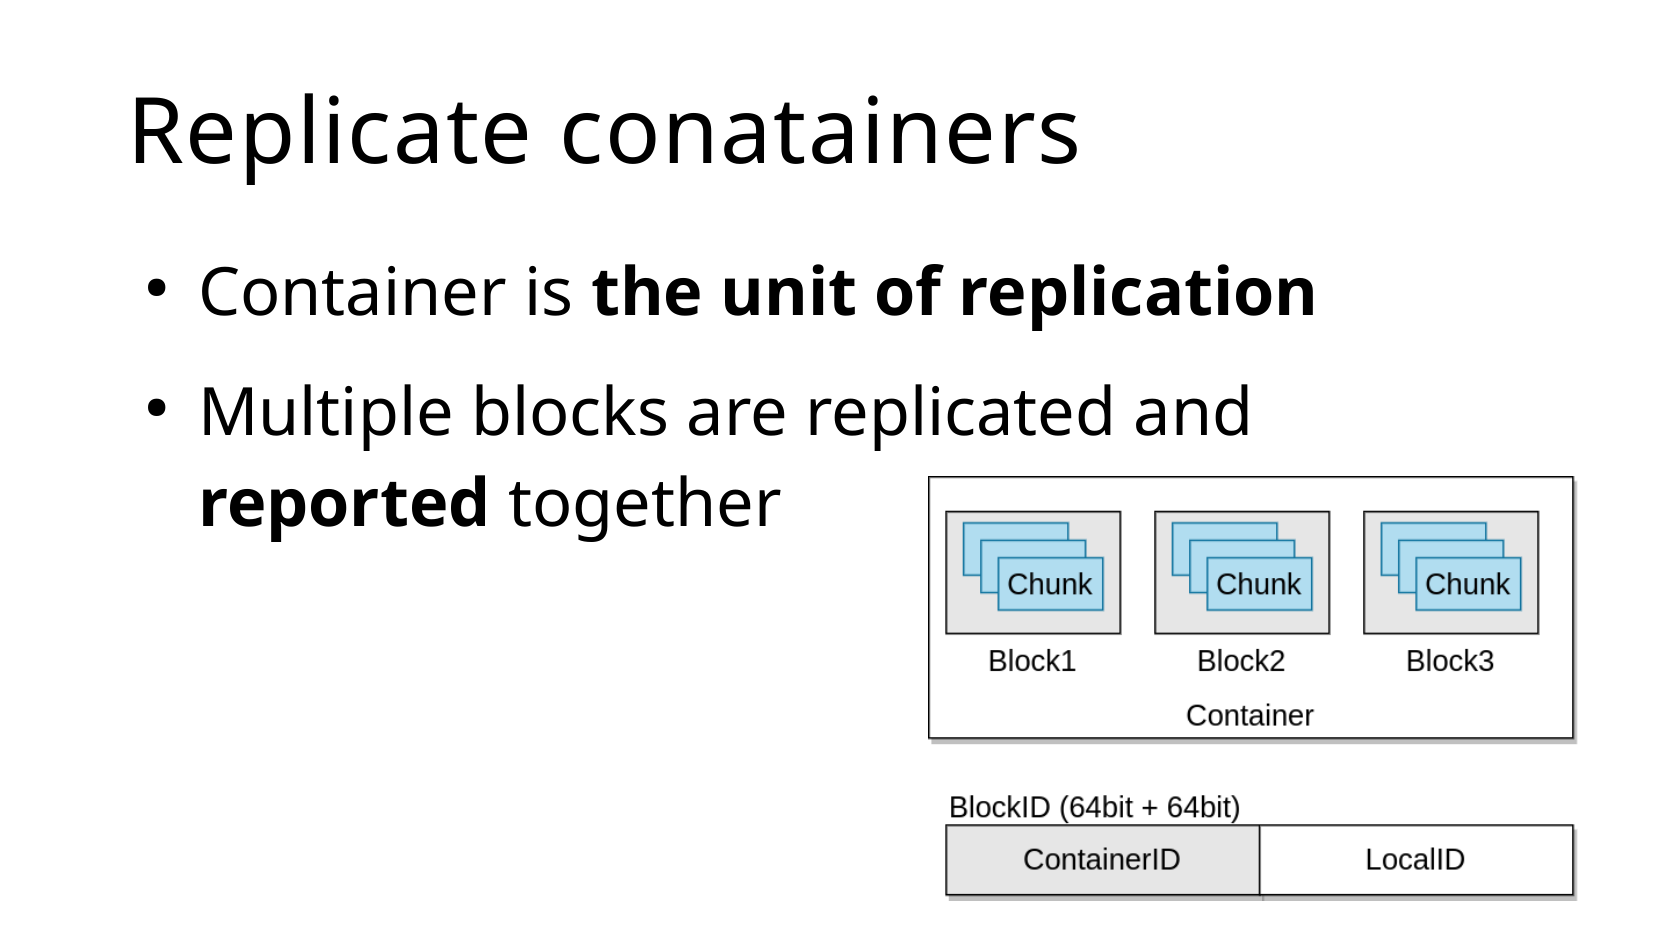

# Replicate conatainers
Container is the unit of replication
Multiple blocks are replicated and reported together